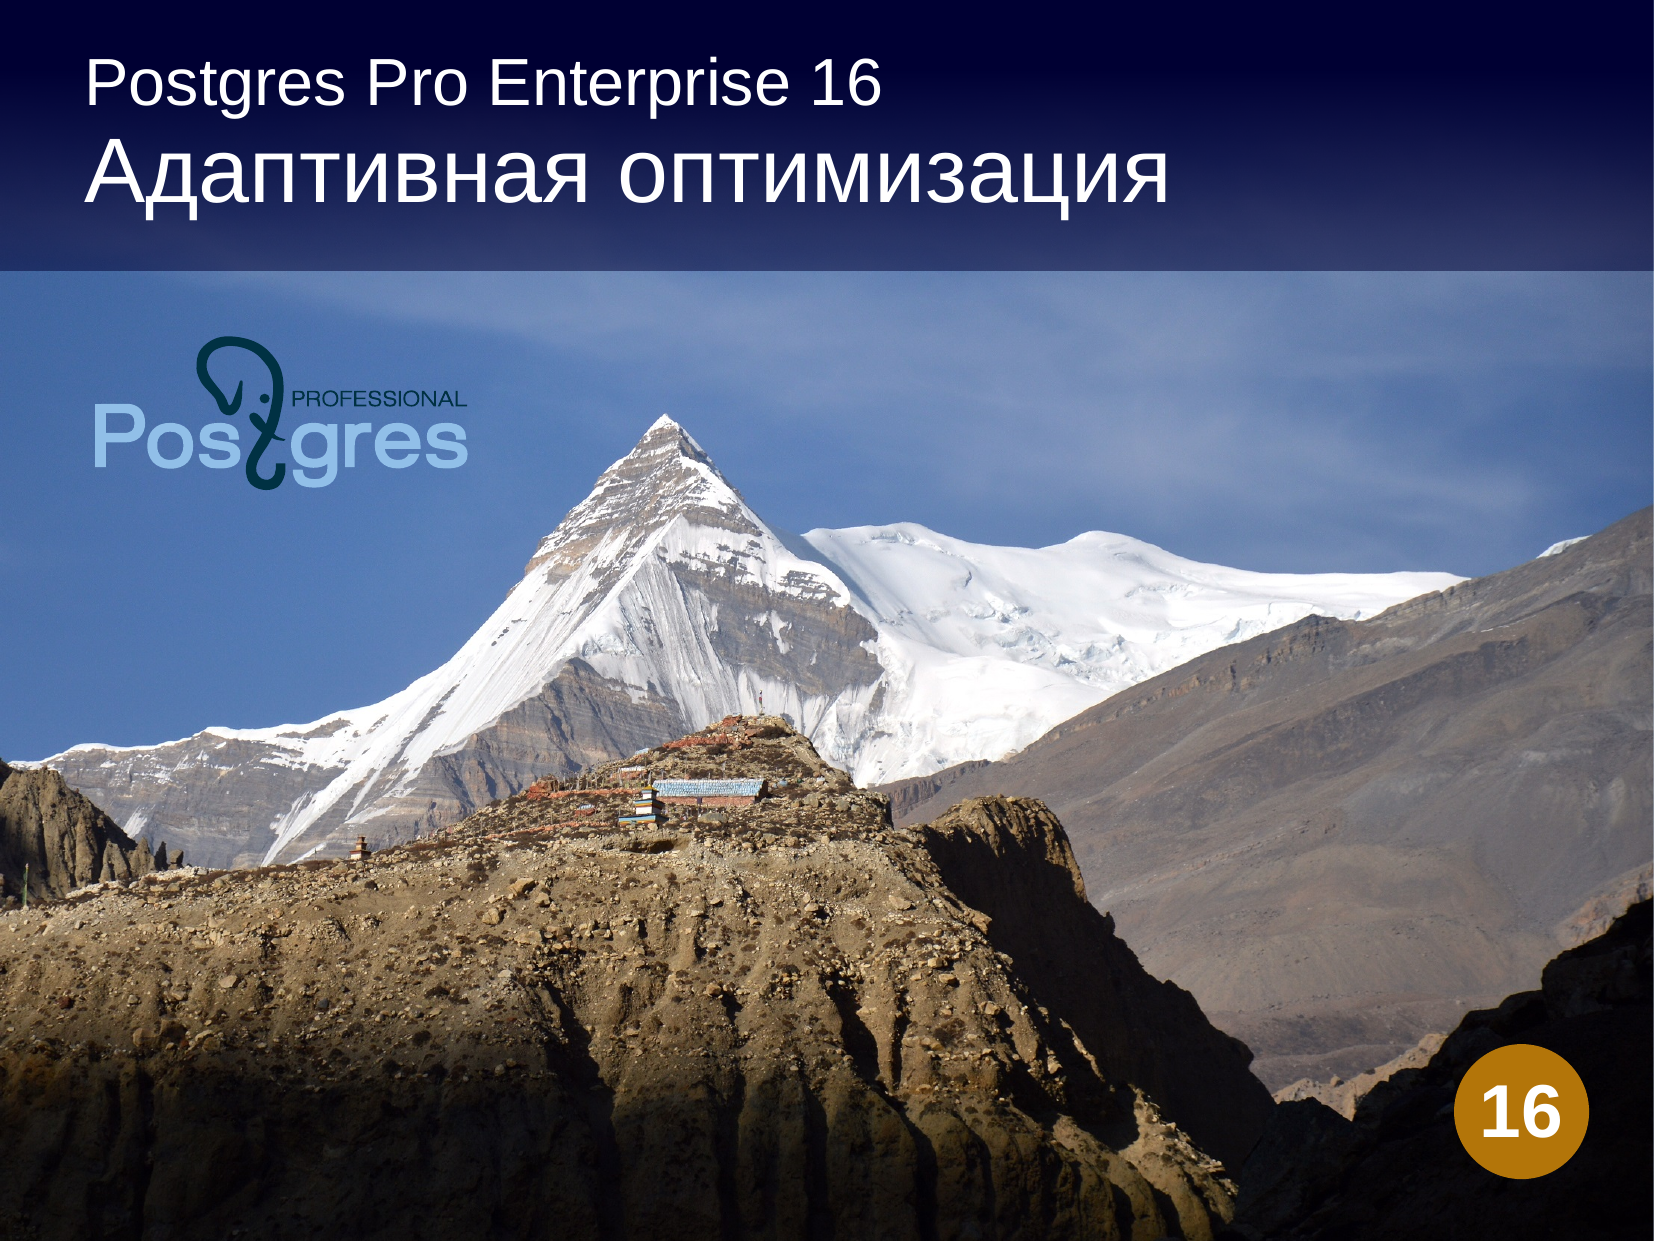

# Postgres Pro Enterprise 16 Адаптивная оптимизация
16